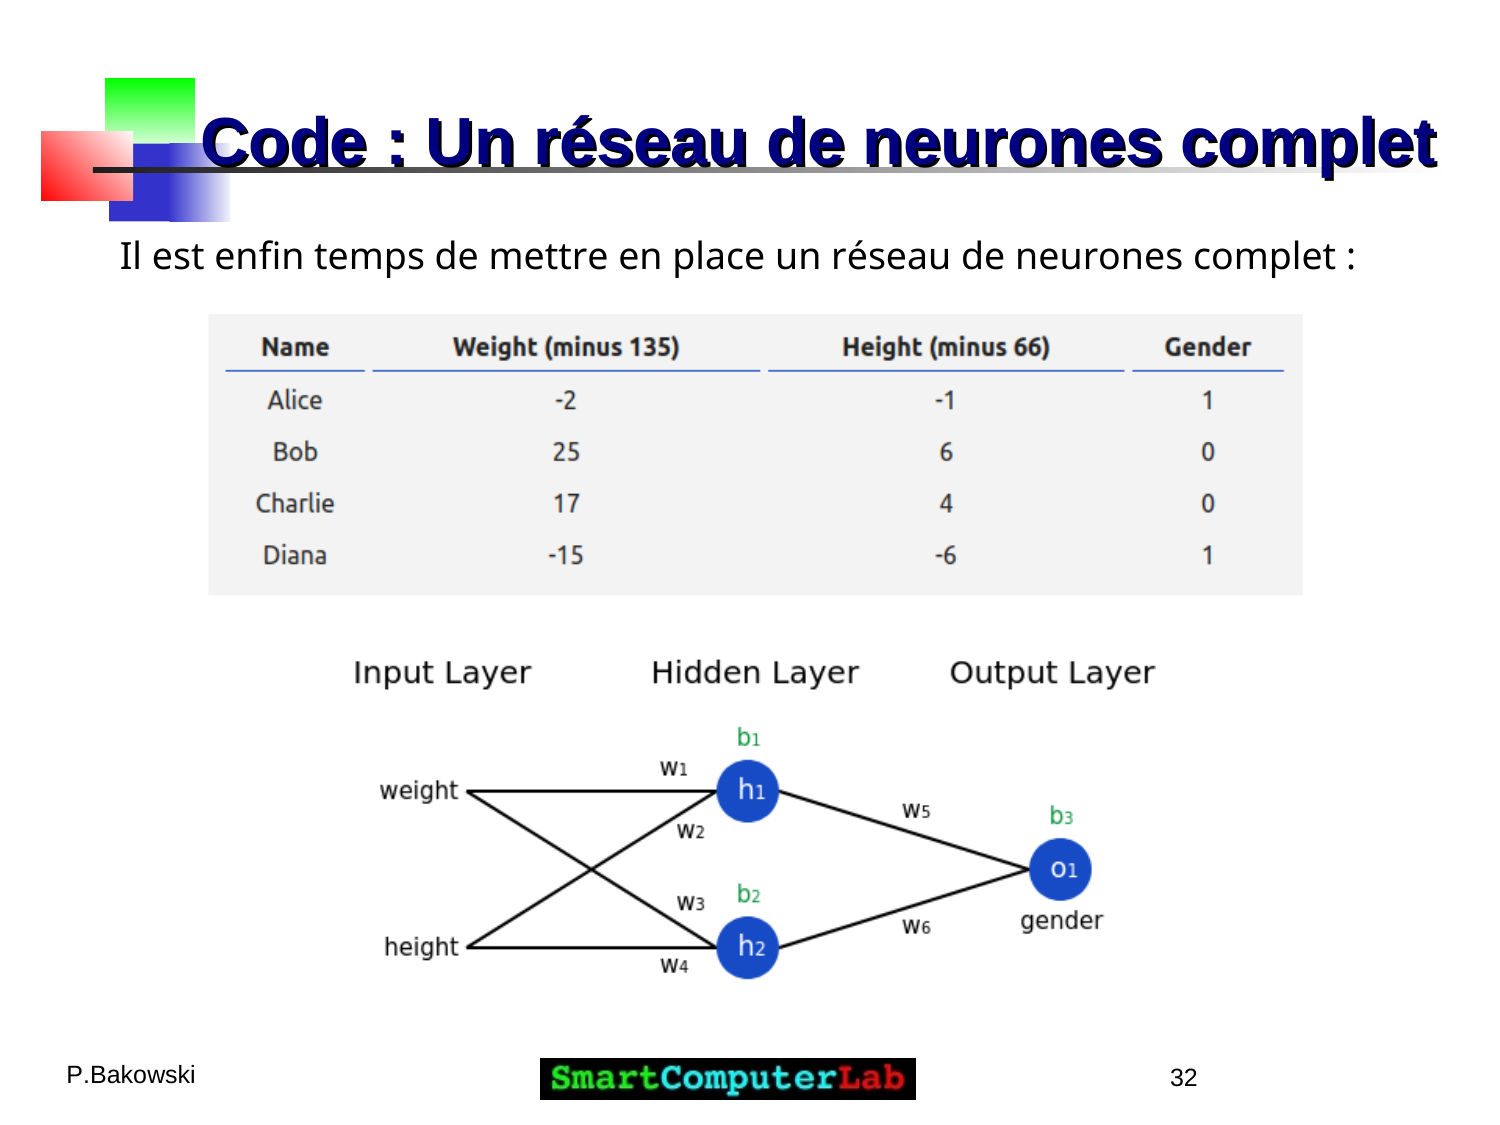

# Code : Un réseau de neurones complet
Il est enfin temps de mettre en place un réseau de neurones complet :
32